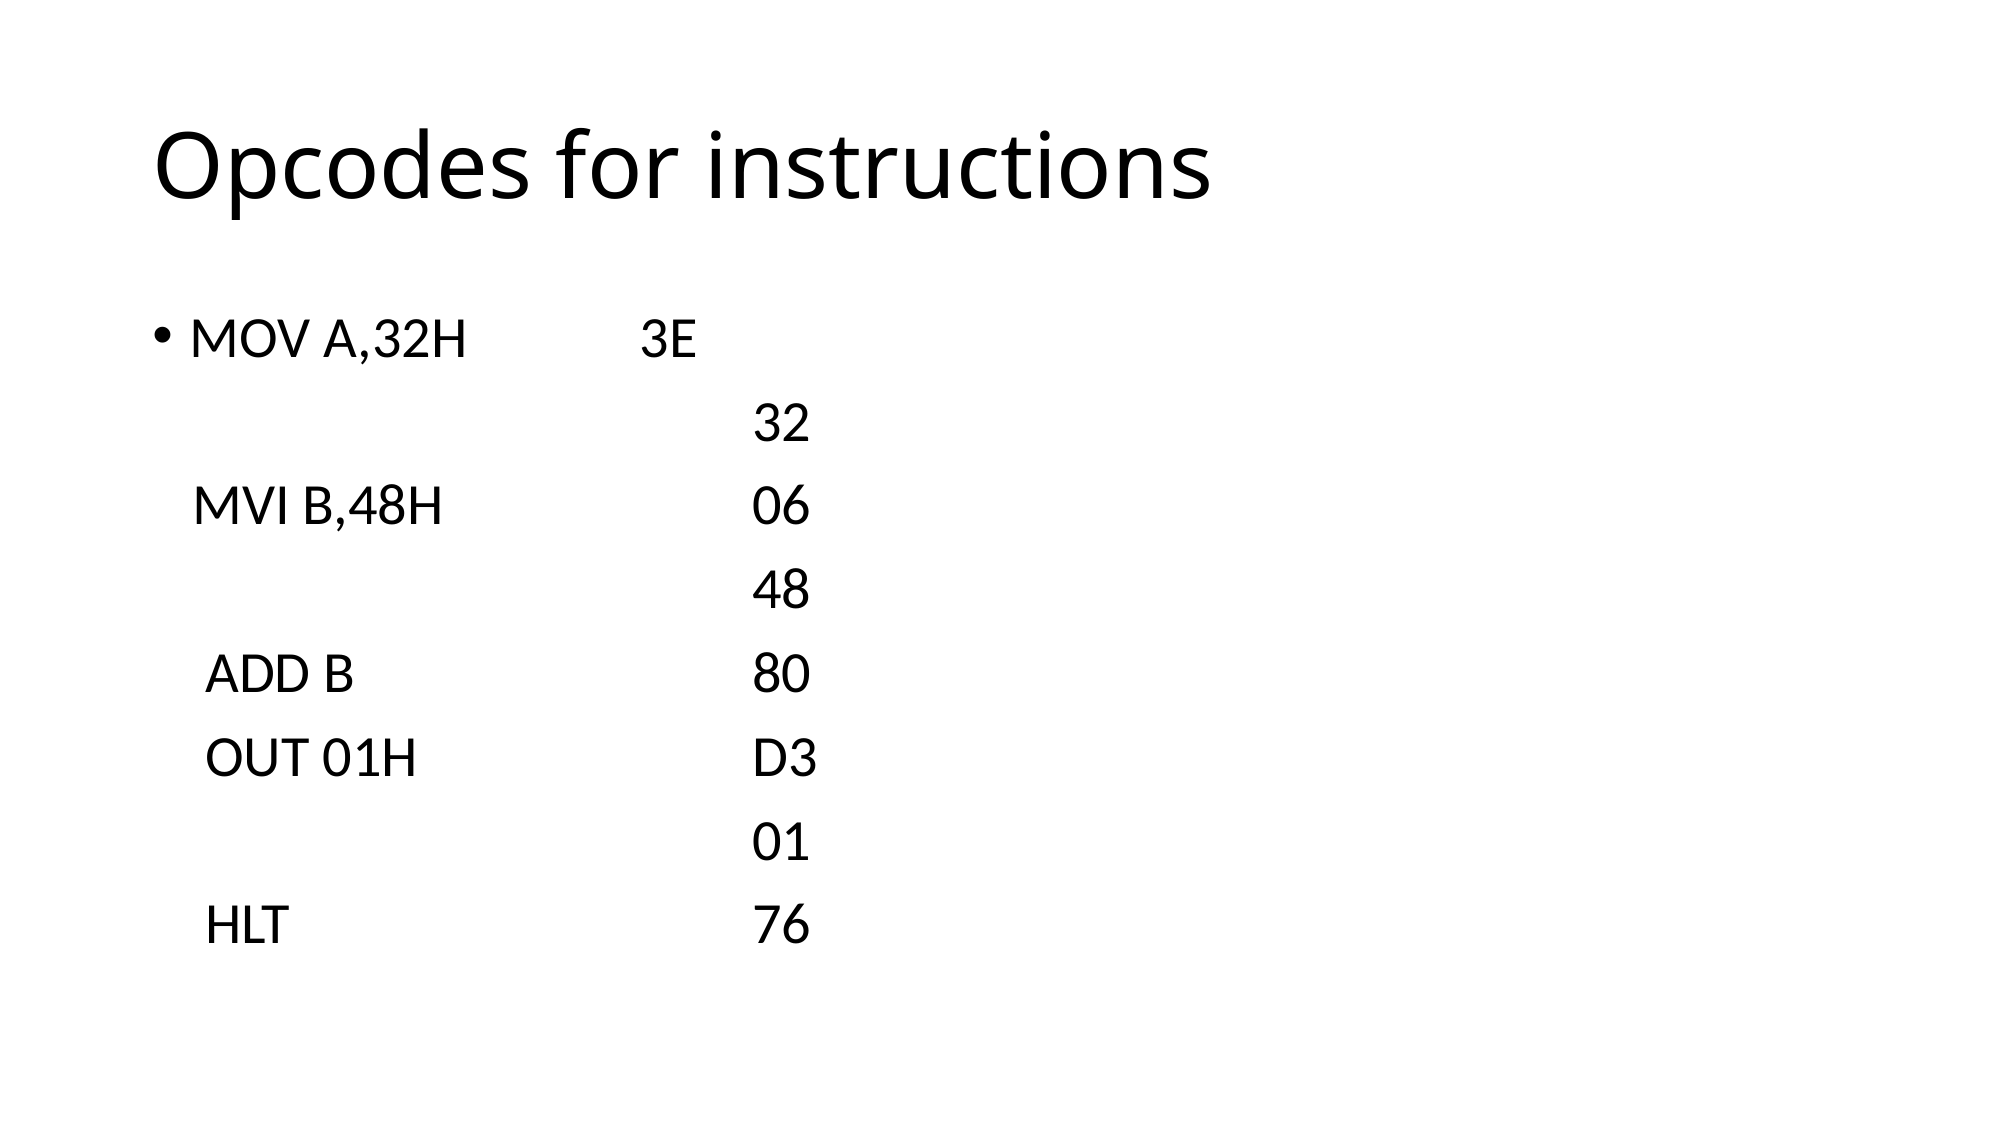

# Opcodes for instructions
MOV A,32H		3E
				32
 MVI B,48H			06
				48
 ADD B			80
 OUT 01H			D3
				01
 HLT				76